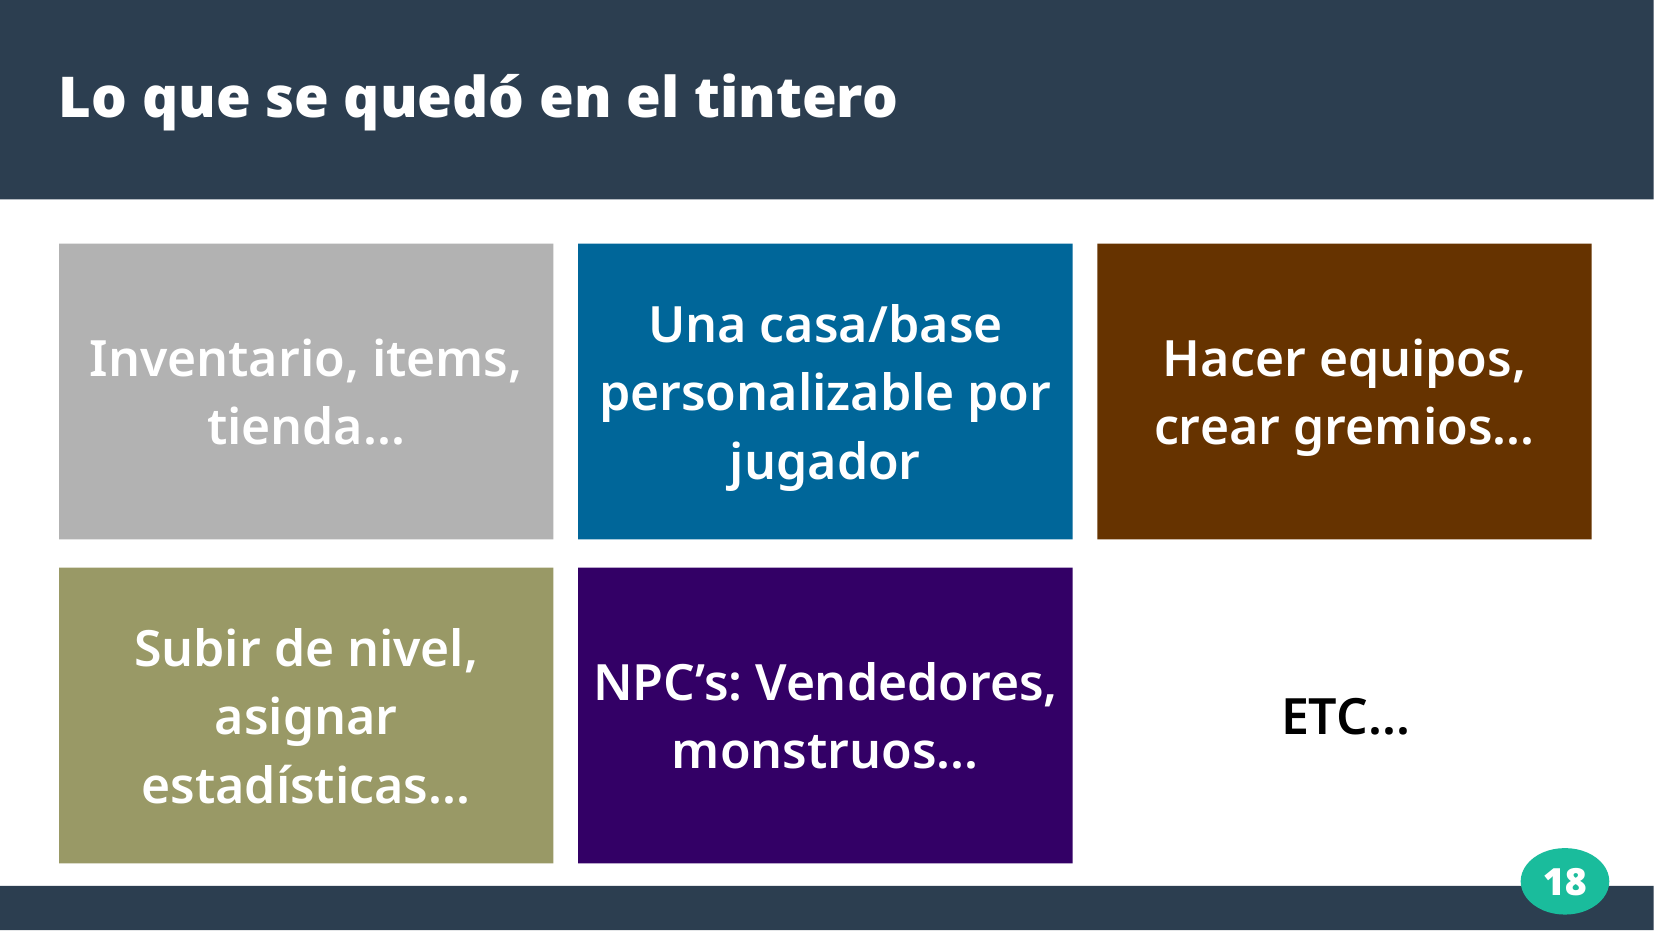

# Lo que se quedó en el tintero
Inventario, items, tienda...
Una casa/base personalizable por jugador
Hacer equipos, crear gremios...
ETC...
Subir de nivel, asignar estadísticas...
NPC’s: Vendedores, monstruos...
18